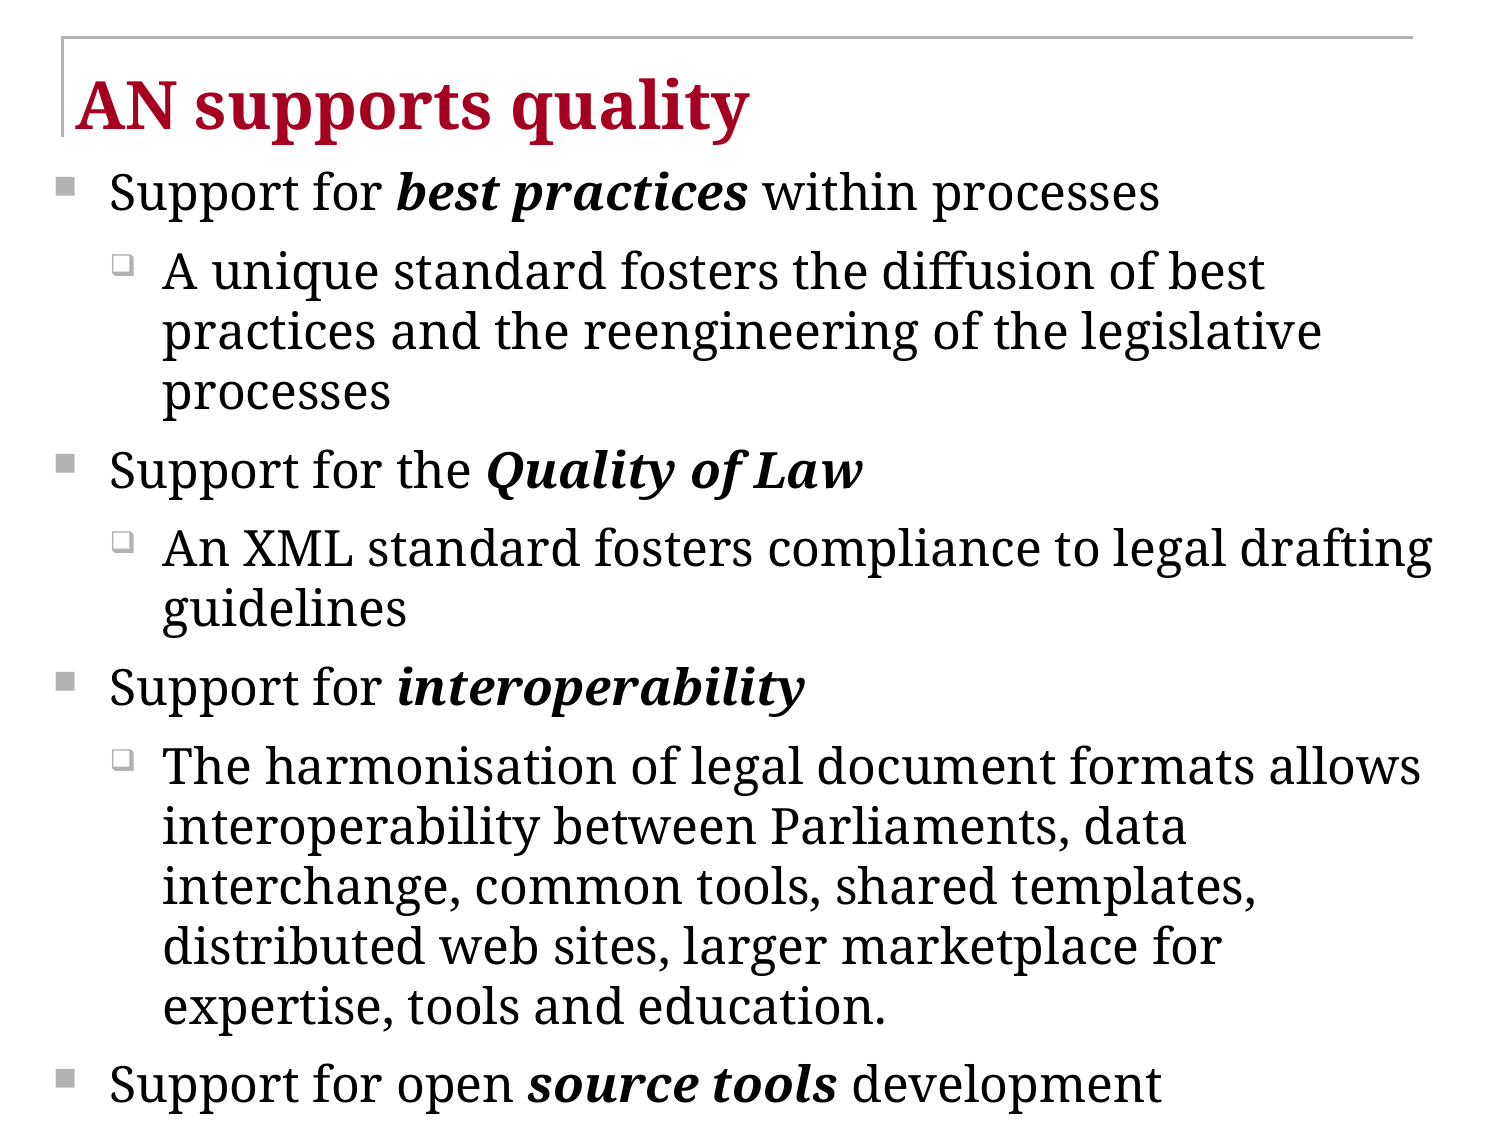

# AN supports quality
Support for best practices within processes
A unique standard fosters the diffusion of best practices and the reengineering of the legislative processes
Support for the Quality of Law
An XML standard fosters compliance to legal drafting guidelines
Support for interoperability
The harmonisation of legal document formats allows interoperability between Parliaments, data interchange, common tools, shared templates, distributed web sites, larger marketplace for expertise, tools and education.
Support for open source tools development
As an open standard it encourages the open source software community